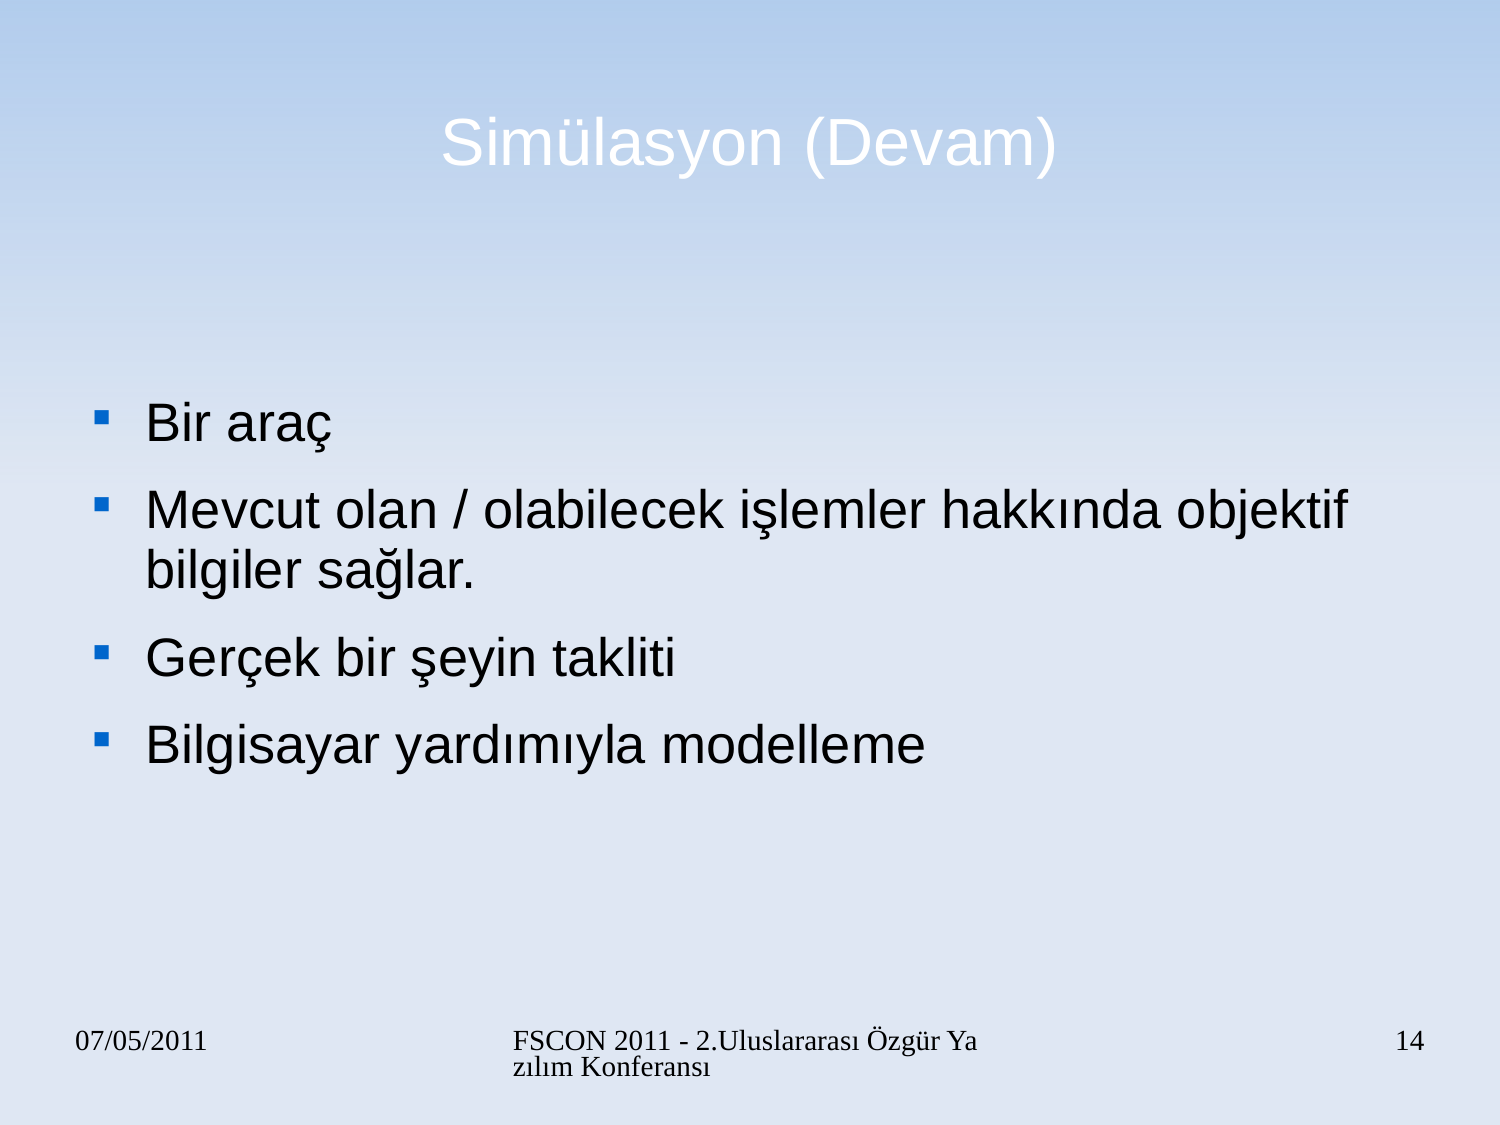

Simülasyon (Devam)
# Bir araç
Mevcut olan / olabilecek işlemler hakkında objektif bilgiler sağlar.
Gerçek bir şeyin takliti
Bilgisayar yardımıyla modelleme
07/05/2011
FSCON 2011 - 2.Uluslararası Özgür Yazılım Konferansı
14